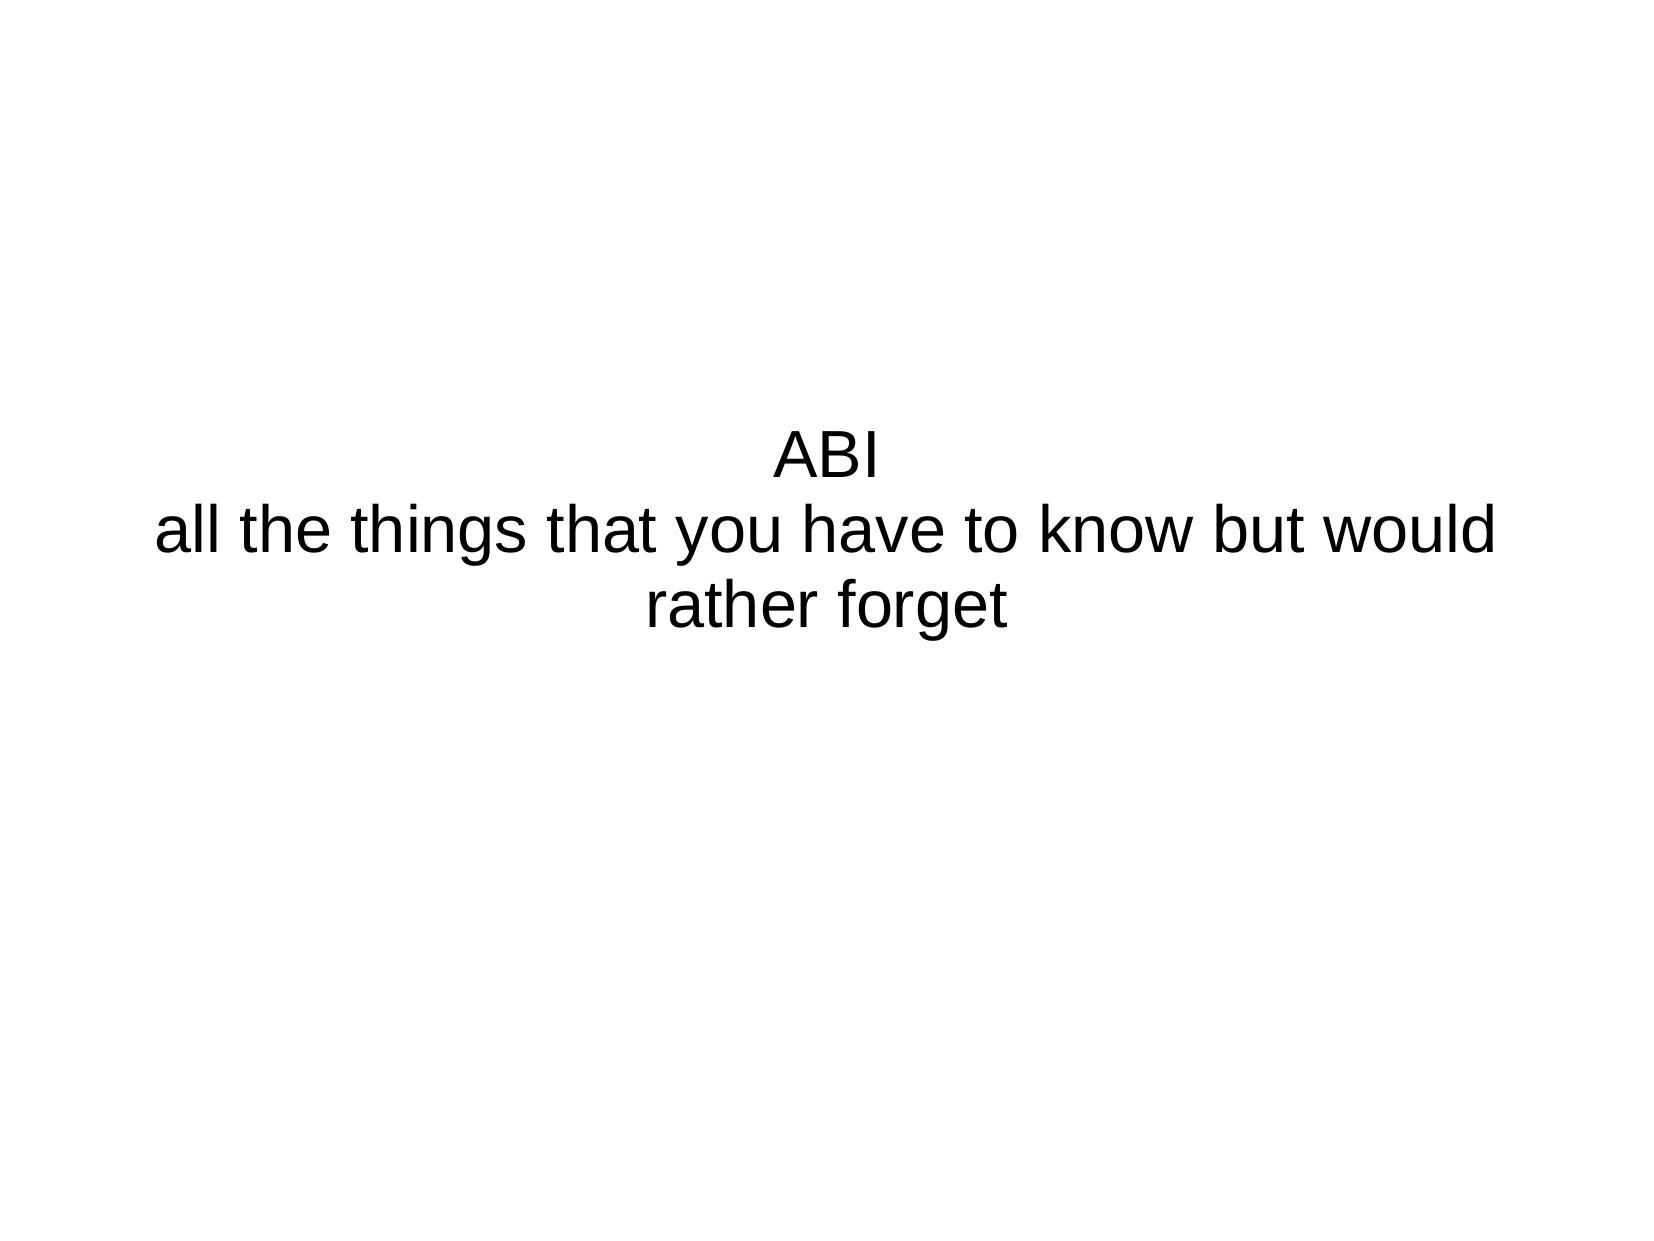

# ABI
all the things that you have to know but would rather forget